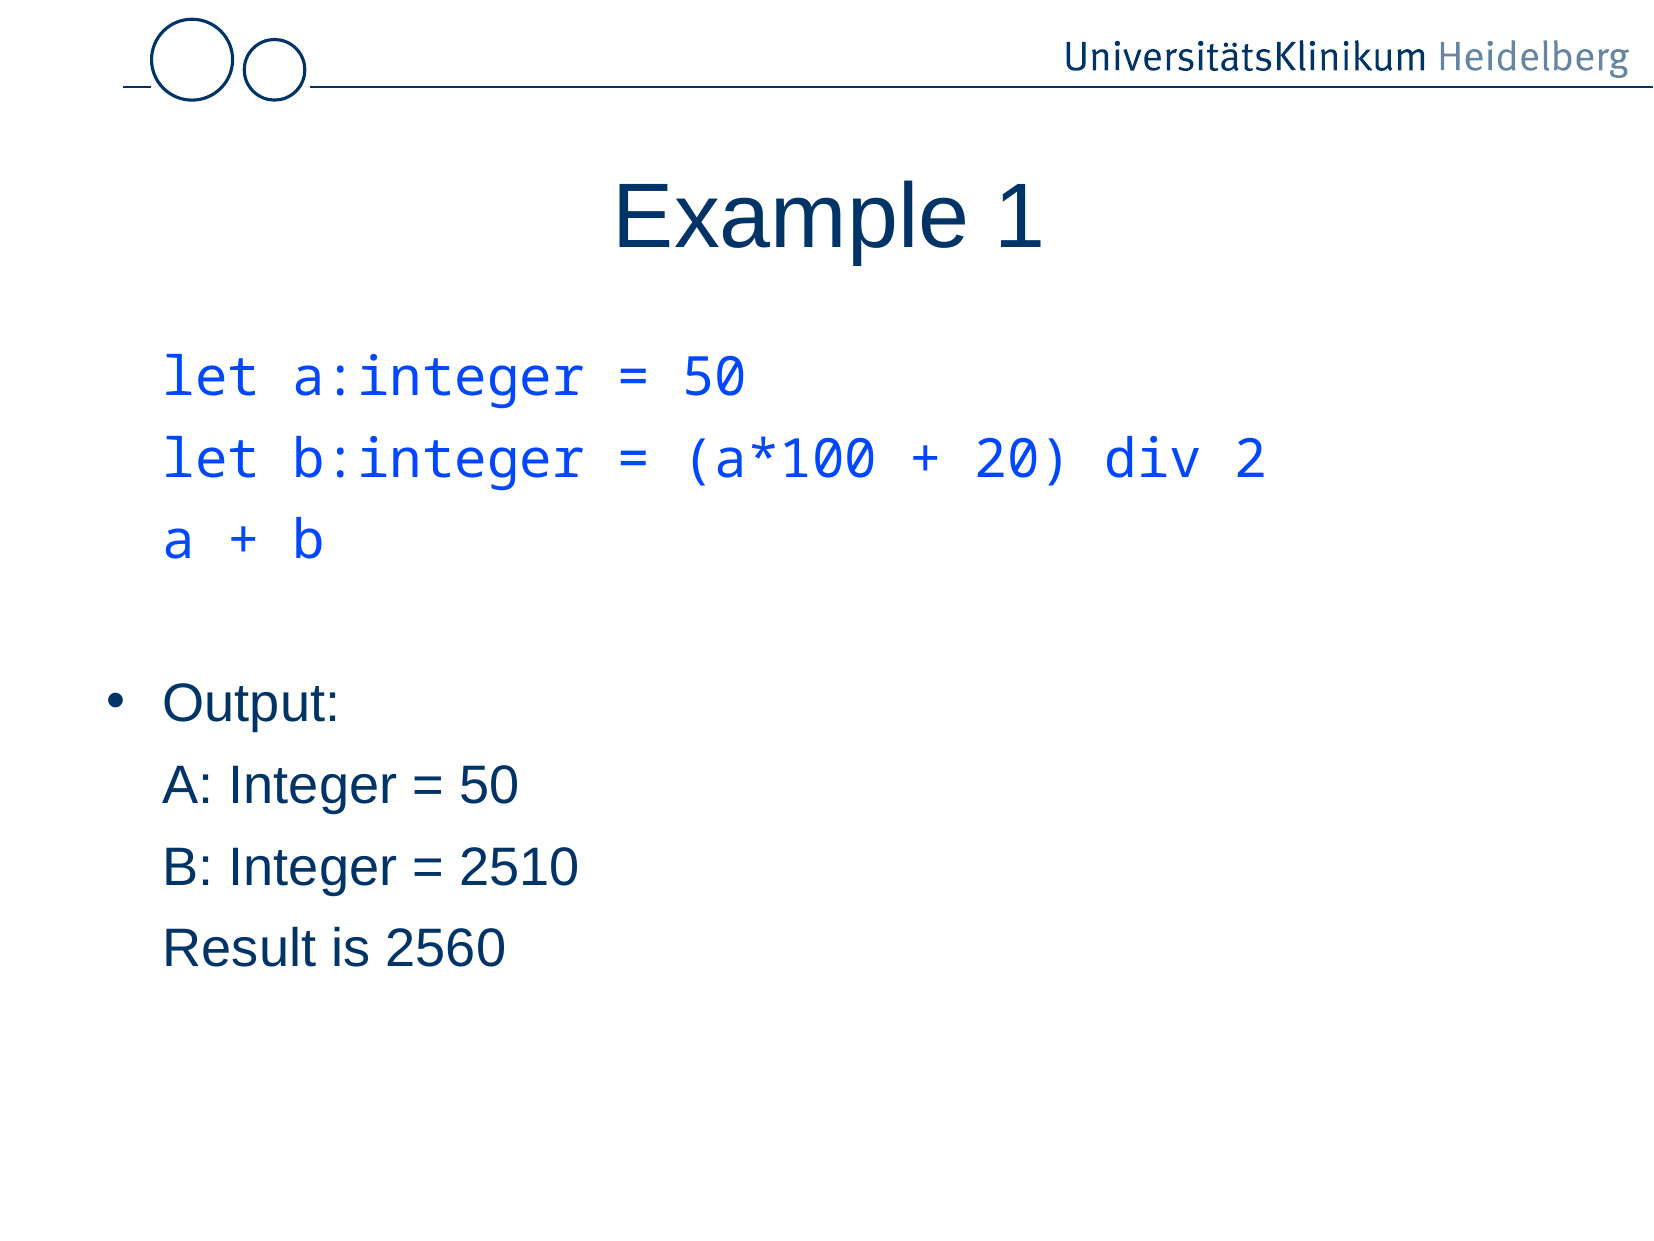

# Example 1
let a:integer = 50
let b:integer = (a*100 + 20) div 2
a + b
Output:
A: Integer = 50
B: Integer = 2510
Result is 2560